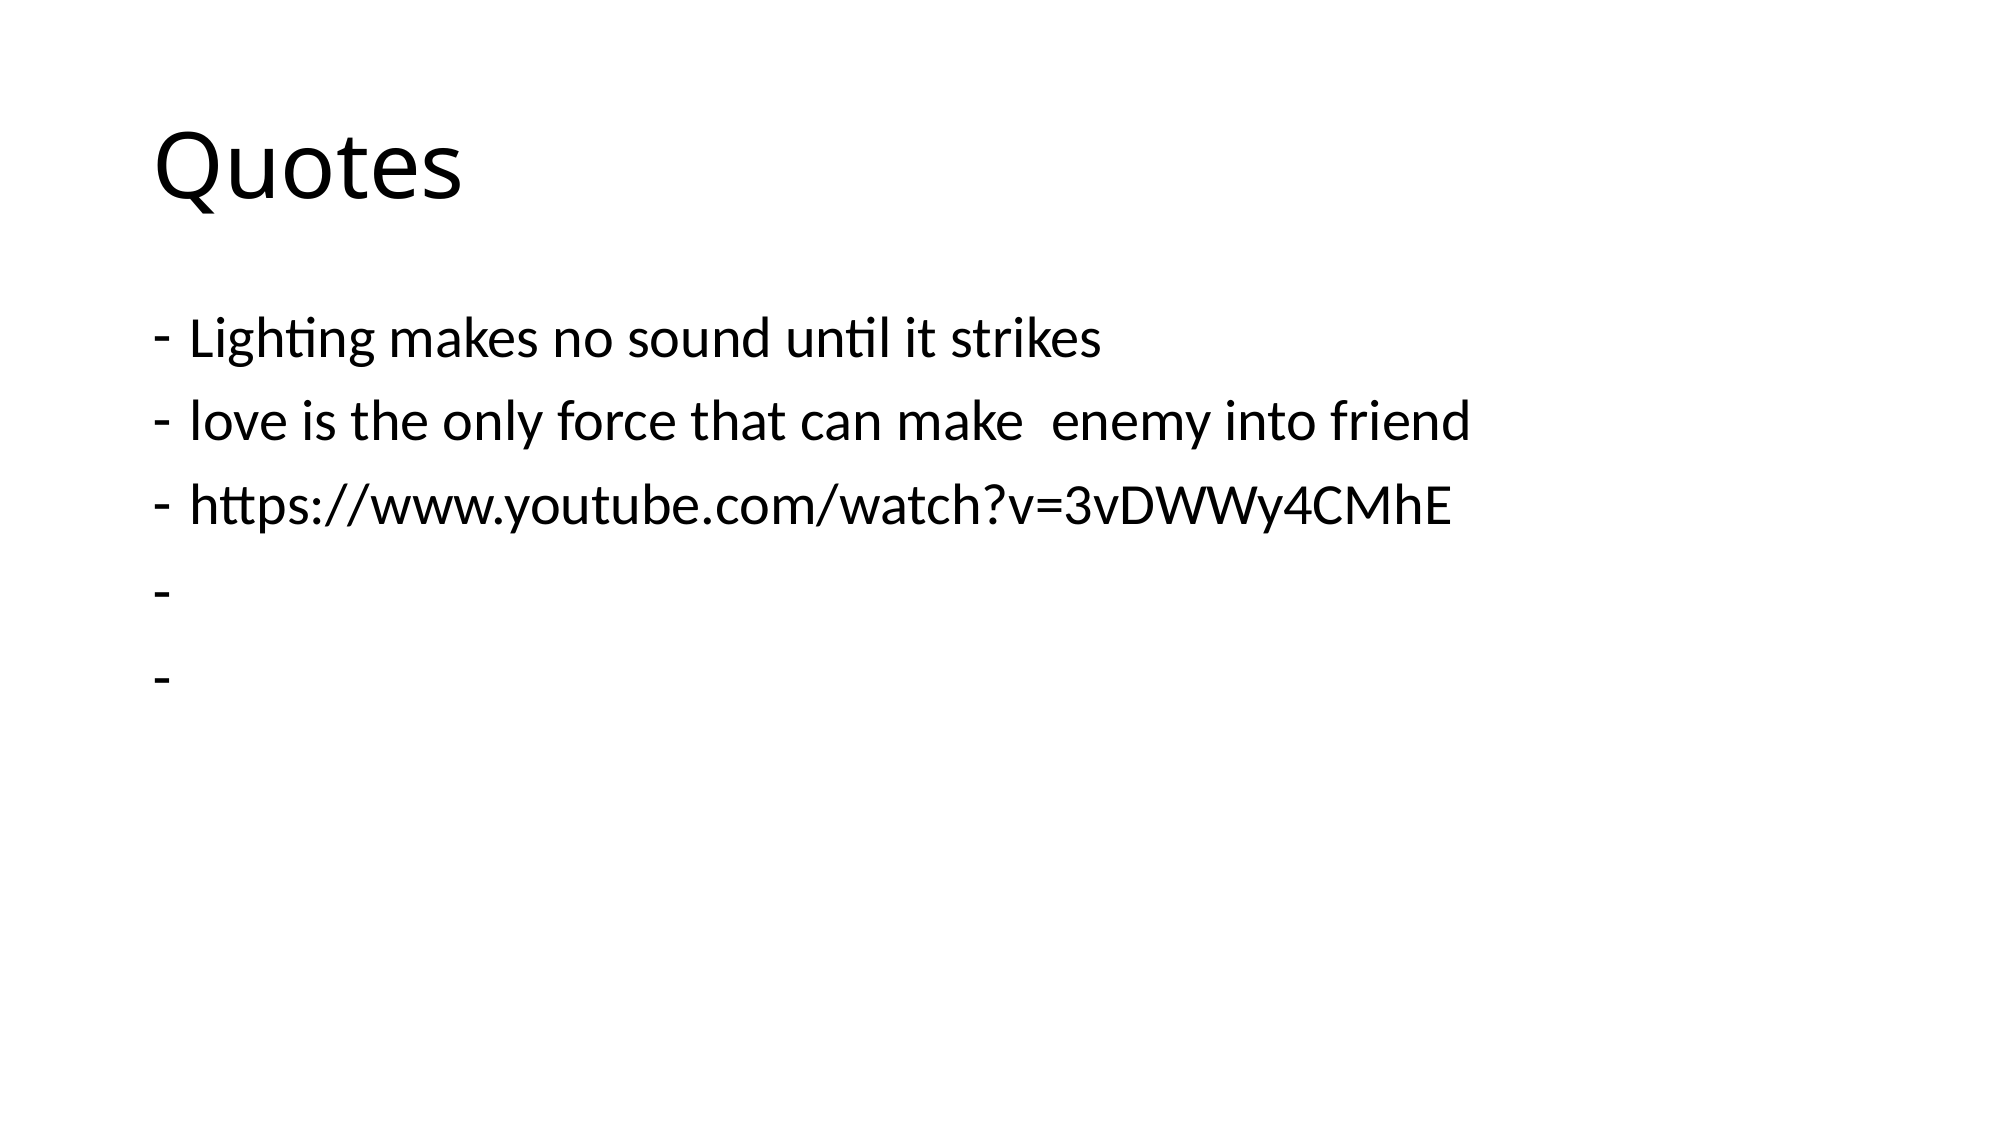

# Quotes
Lighting makes no sound until it strikes
love is the only force that can make enemy into friend
https://www.youtube.com/watch?v=3vDWWy4CMhE